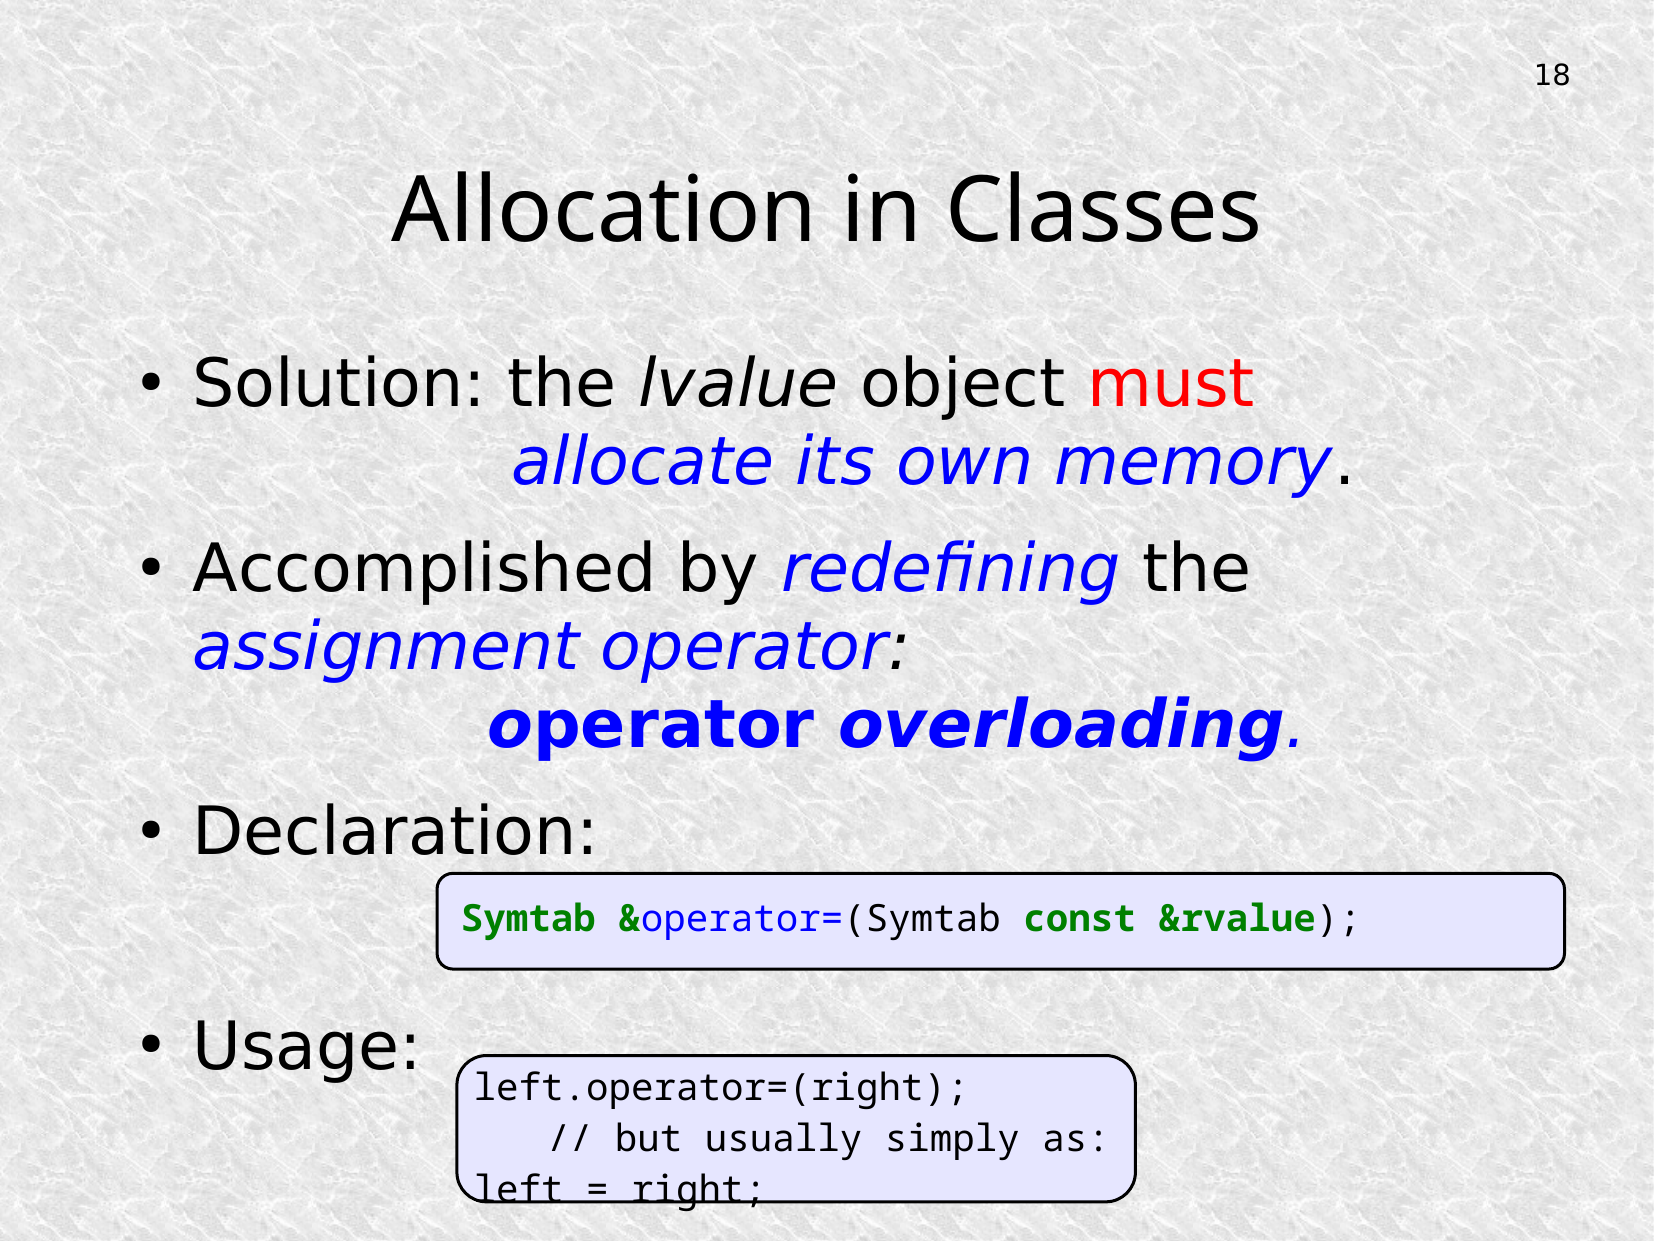

18
# Allocation in Classes
Solution: the lvalue object must
 allocate its own memory.
Accomplished by redefining the assignment operator:
				operator overloading.
Declaration:
Usage:
Symtab &operator=(Symtab const &rvalue);
left.operator=(right);
	// but usually simply as:
left = right;